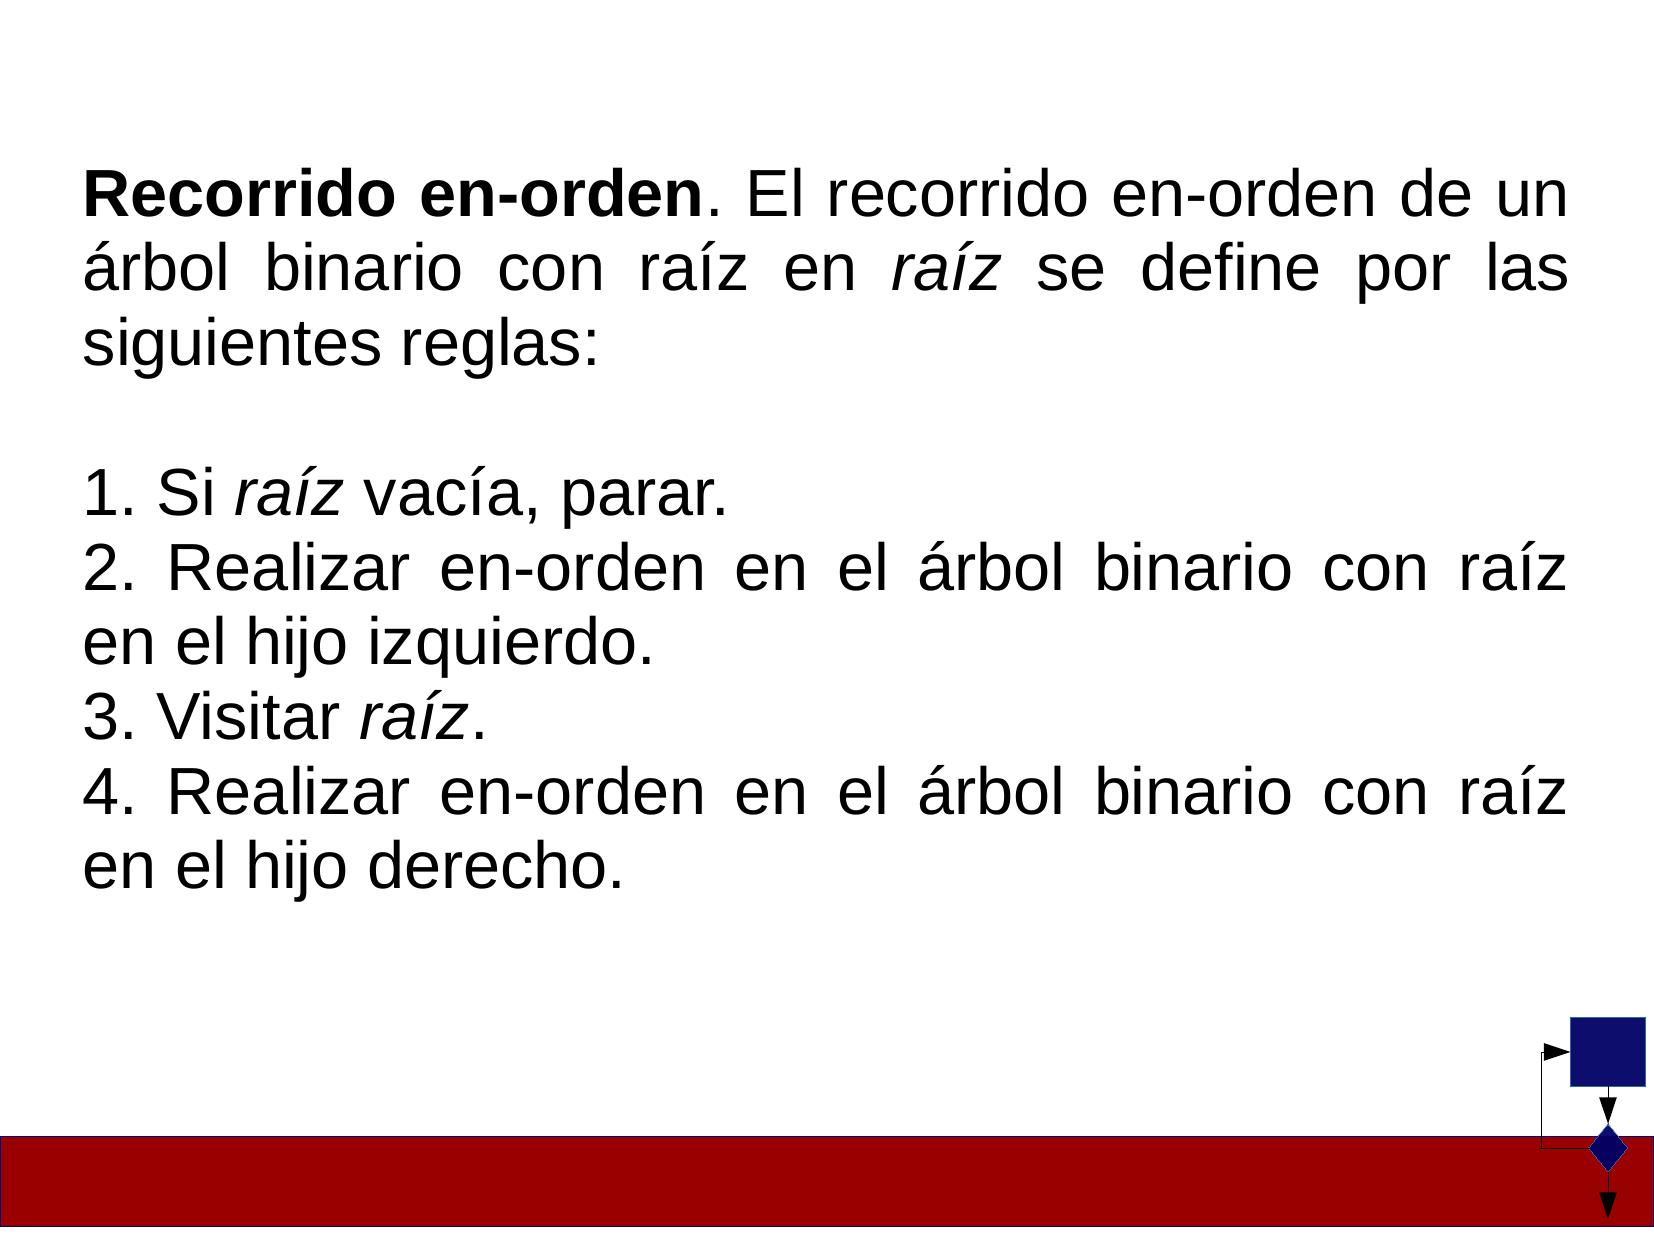

# Recorrido en-orden. El recorrido en-orden de un árbol binario con raíz en raíz se define por las siguientes reglas:
1. Si raíz vacía, parar.
2. Realizar en-orden en el árbol binario con raíz en el hijo izquierdo.
3. Visitar raíz.
4. Realizar en-orden en el árbol binario con raíz en el hijo derecho.